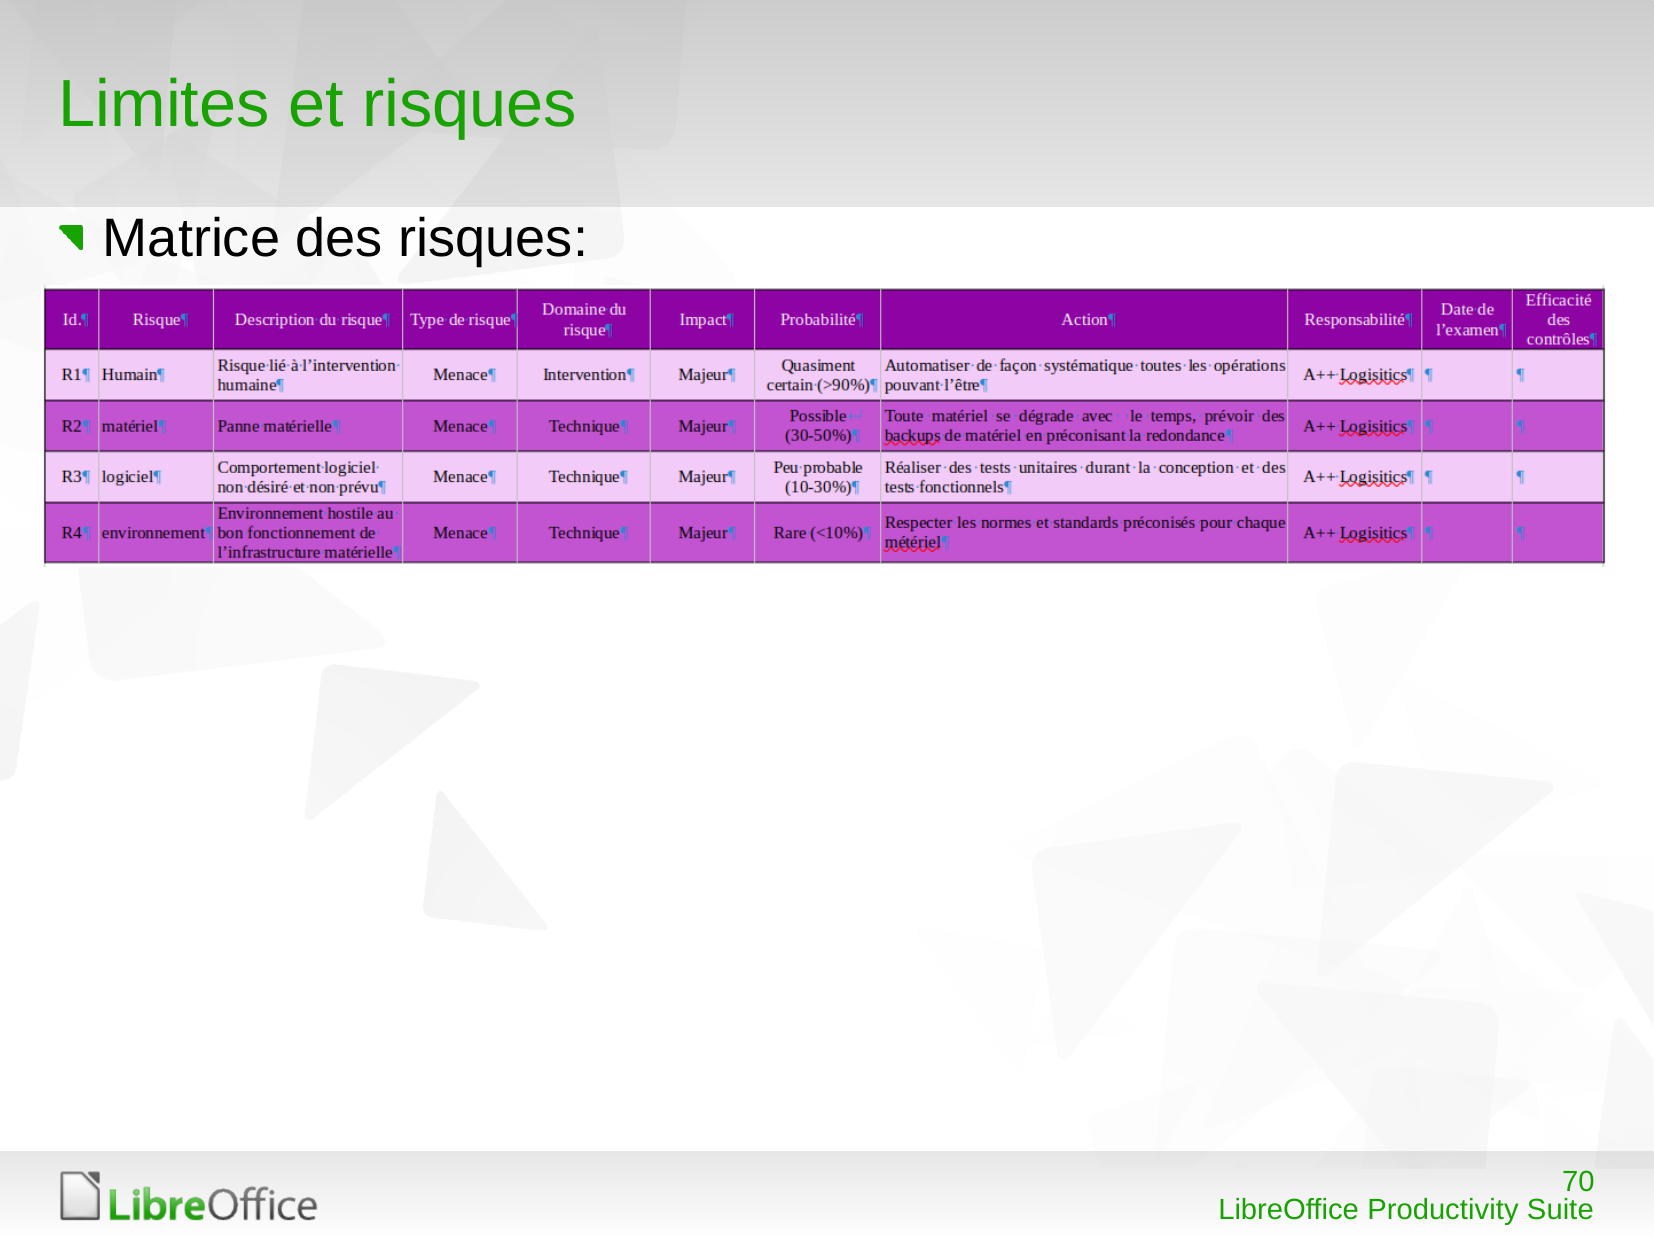

# Limites et risques
Matrice des risques:
70
LibreOffice Productivity Suite